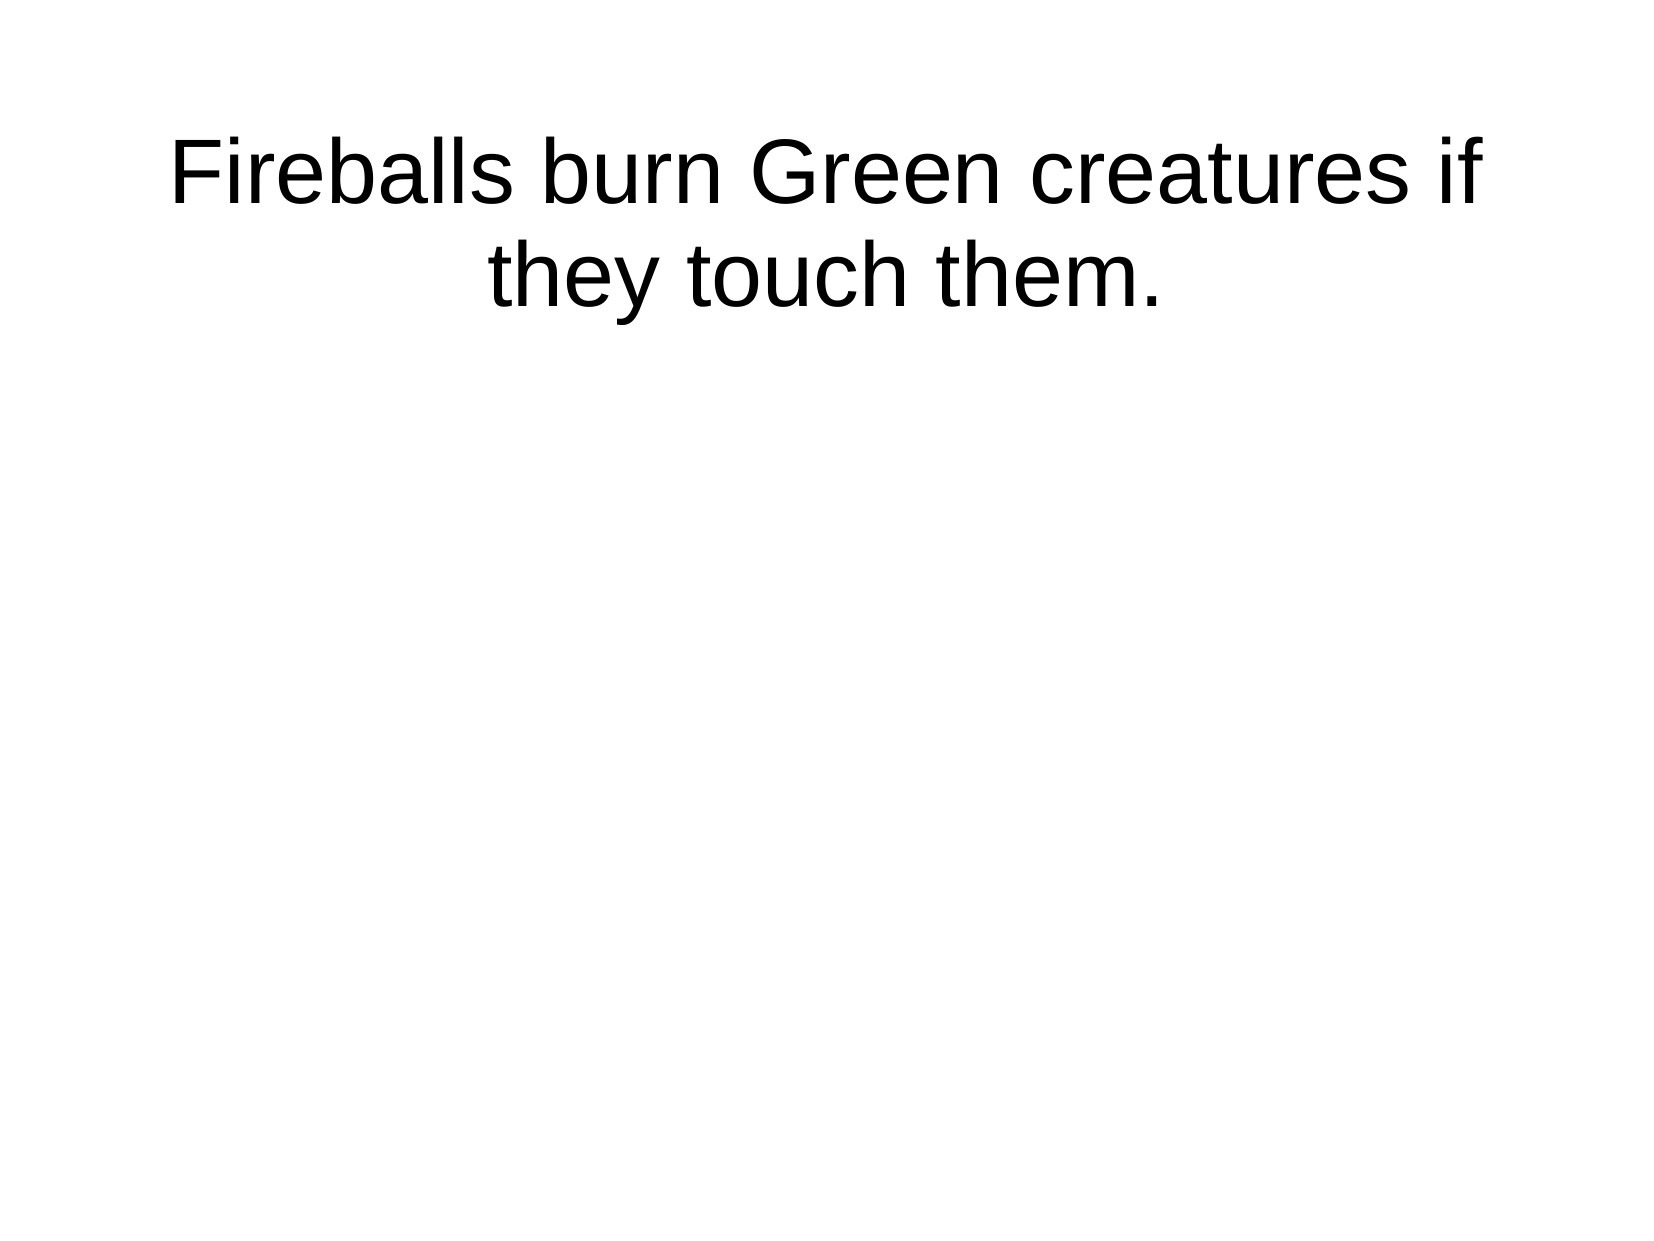

# Fireballs burn Green creatures if they touch them.